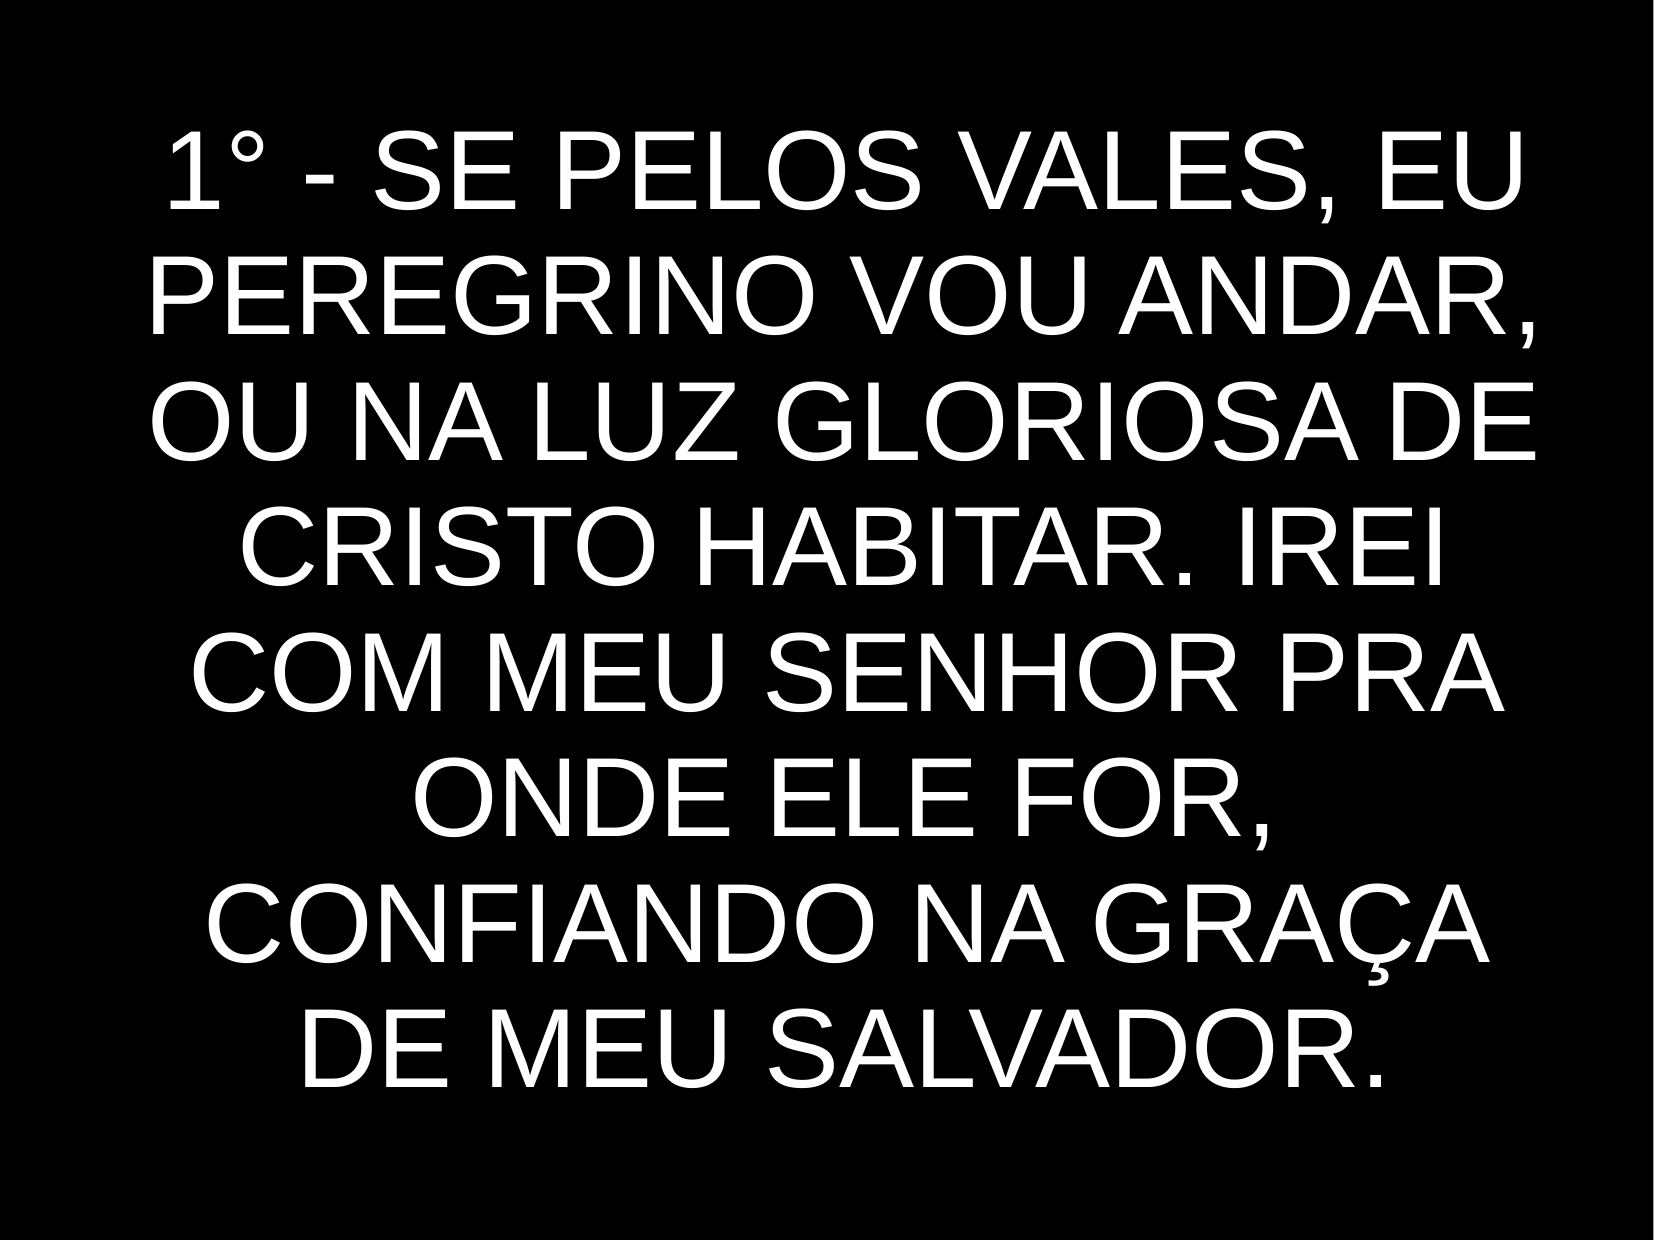

1° - SE PELOS VALES, EU PEREGRINO VOU ANDAR, OU NA LUZ GLORIOSA DE CRISTO HABITAR. IREI COM MEU SENHOR PRA ONDE ELE FOR, CONFIANDO NA GRAÇA DE MEU SALVADOR.